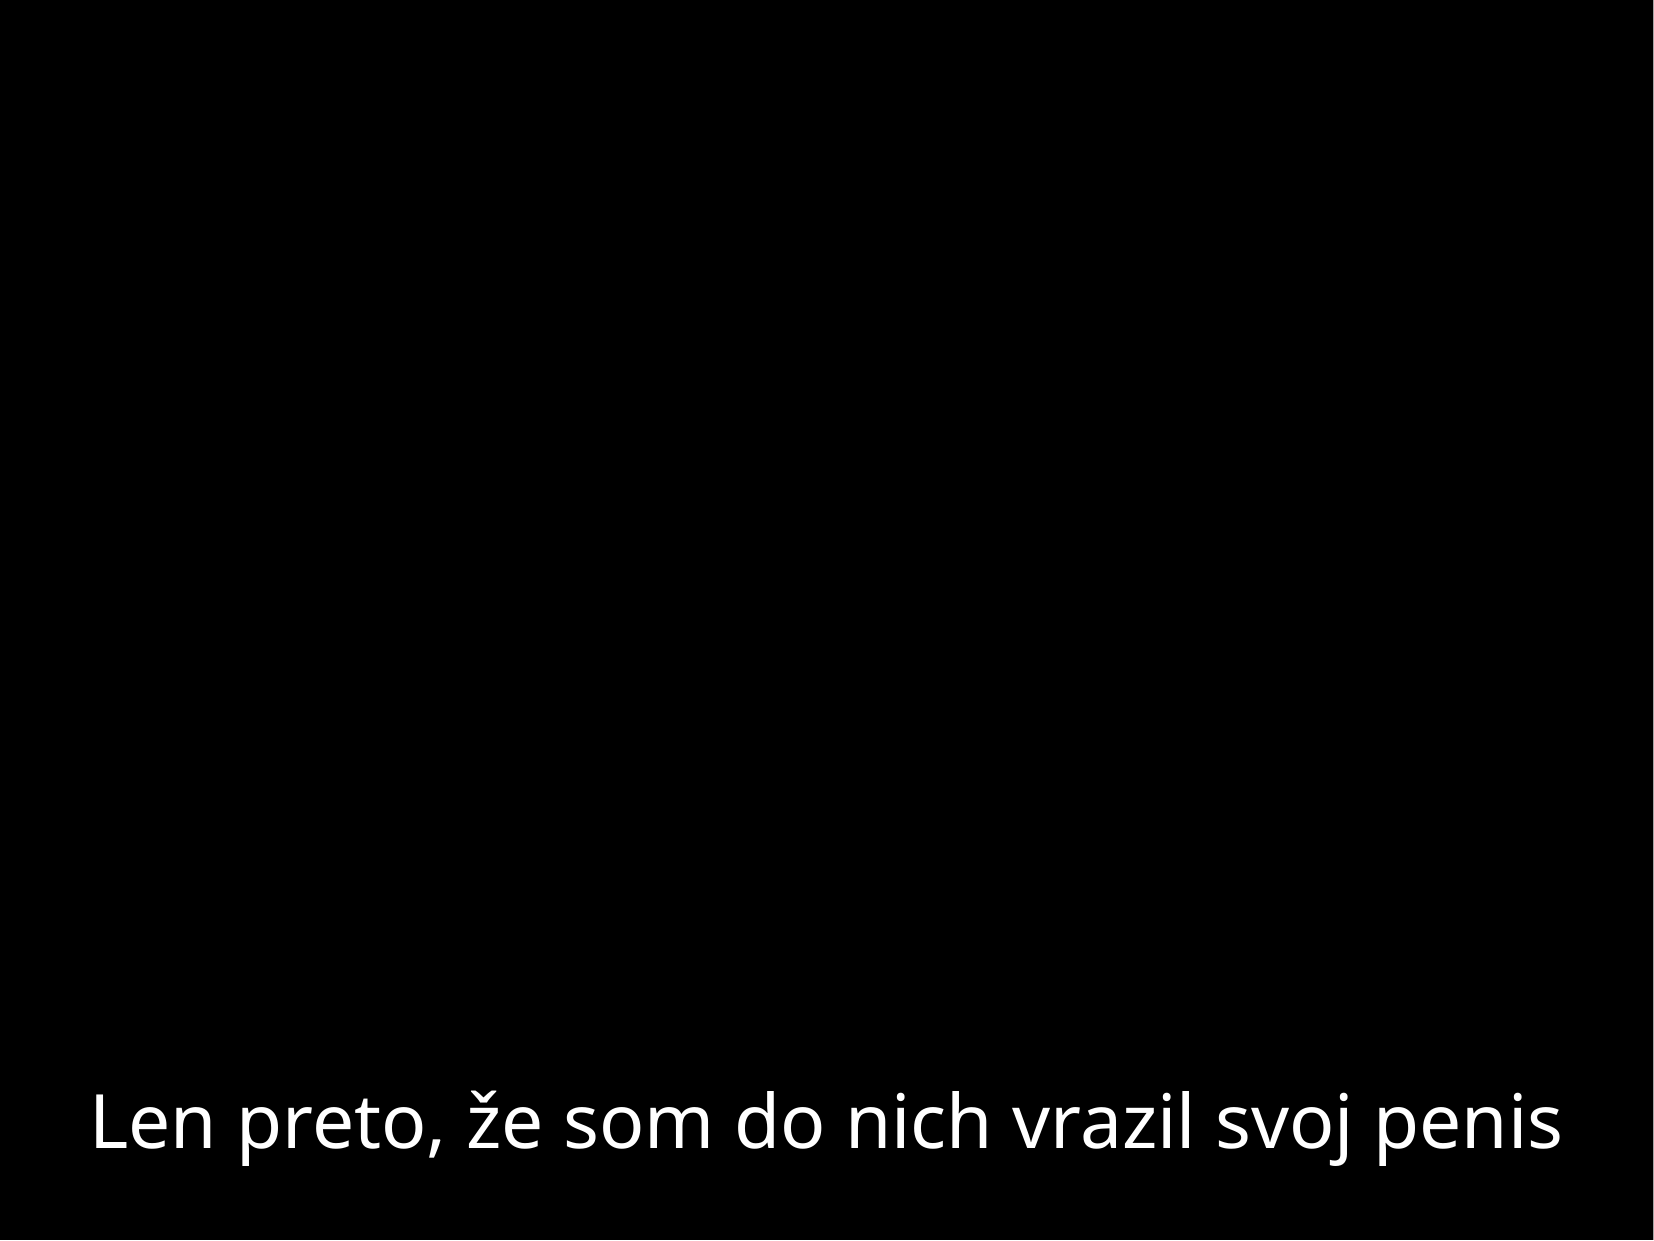

# Len preto, že som do nich vrazil svoj penis